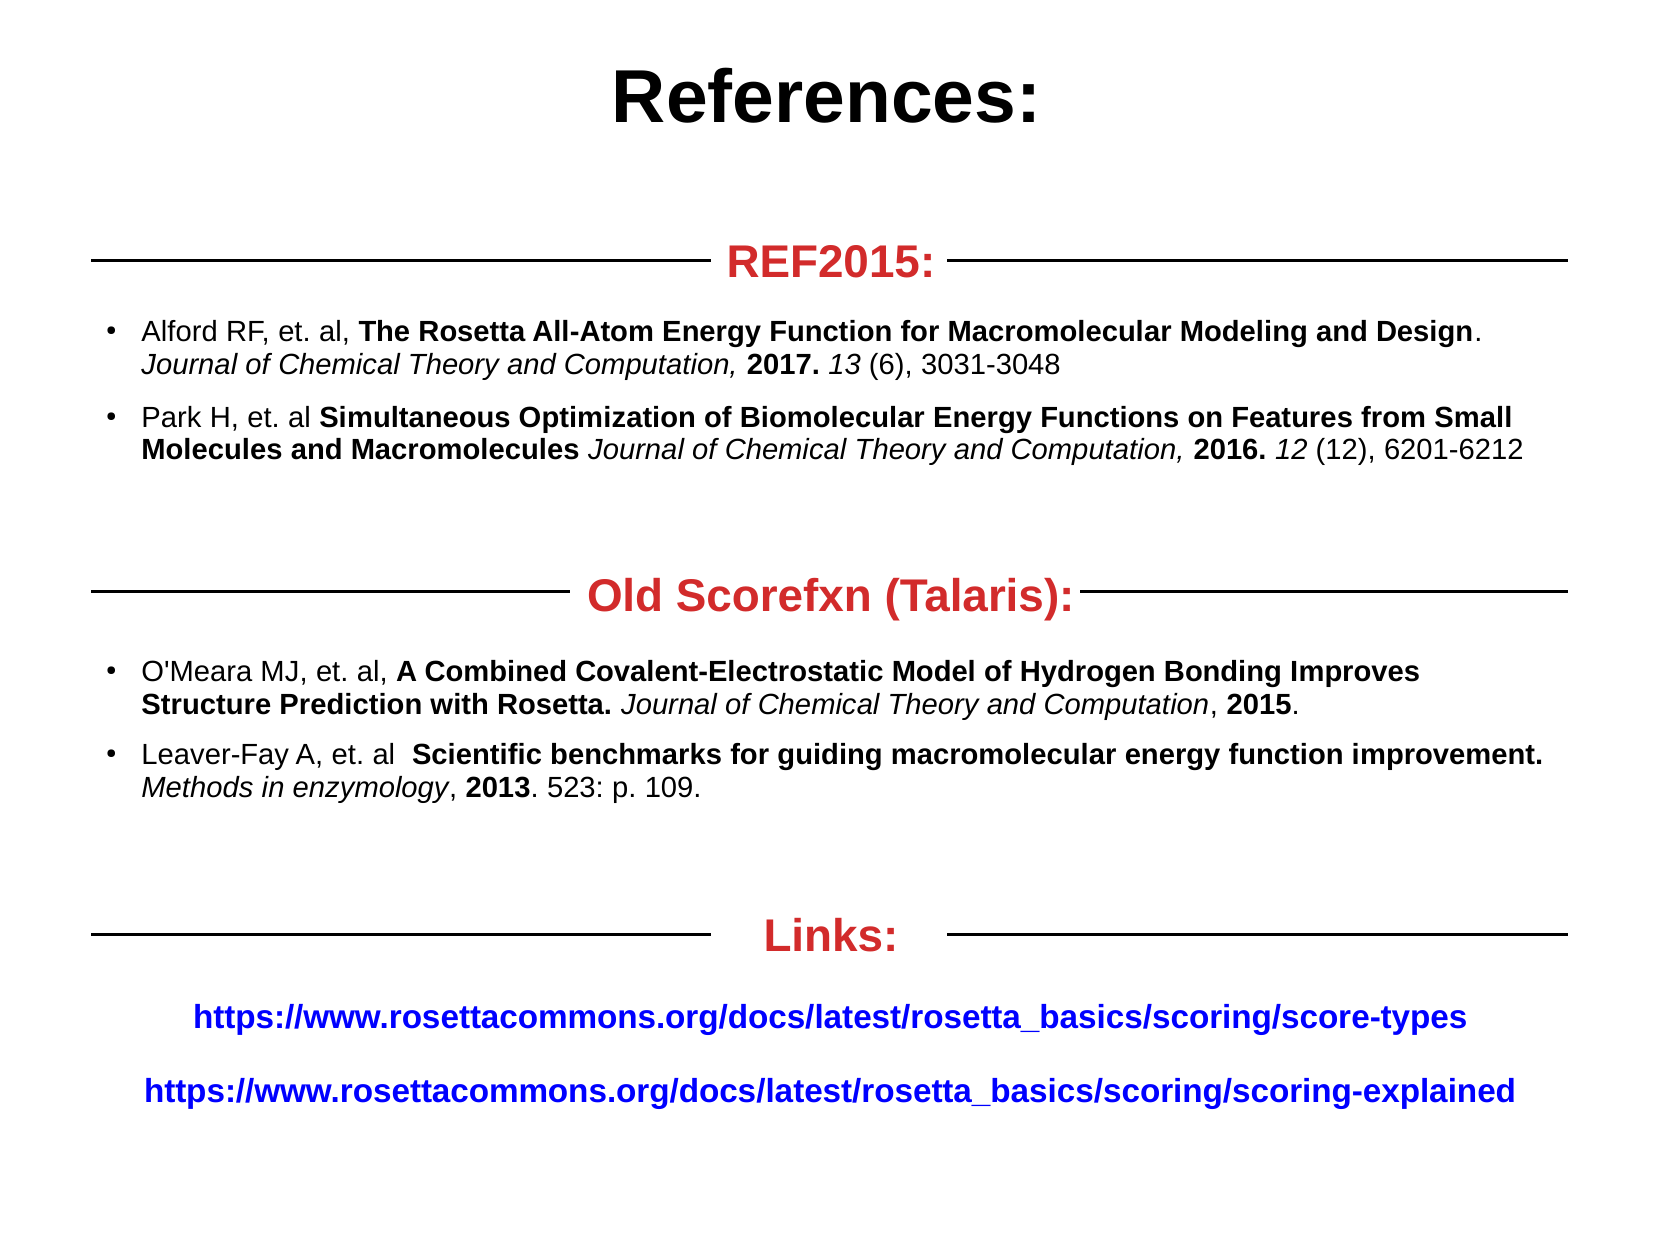

References:
REF2015:
Alford RF, et. al, The Rosetta All-Atom Energy Function for Macromolecular Modeling and Design. Journal of Chemical Theory and Computation, 2017. 13 (6), 3031-3048
Park H, et. al Simultaneous Optimization of Biomolecular Energy Functions on Features from Small Molecules and Macromolecules Journal of Chemical Theory and Computation, 2016. 12 (12), 6201-6212
Old Scorefxn (Talaris):
O'Meara MJ, et. al, A Combined Covalent-Electrostatic Model of Hydrogen Bonding Improves Structure Prediction with Rosetta. Journal of Chemical Theory and Computation, 2015.
Leaver-Fay A, et. al  Scientific benchmarks for guiding macromolecular energy function improvement. Methods in enzymology, 2013. 523: p. 109.
Links:
https://www.rosettacommons.org/docs/latest/rosetta_basics/scoring/score-types
https://www.rosettacommons.org/docs/latest/rosetta_basics/scoring/scoring-explained